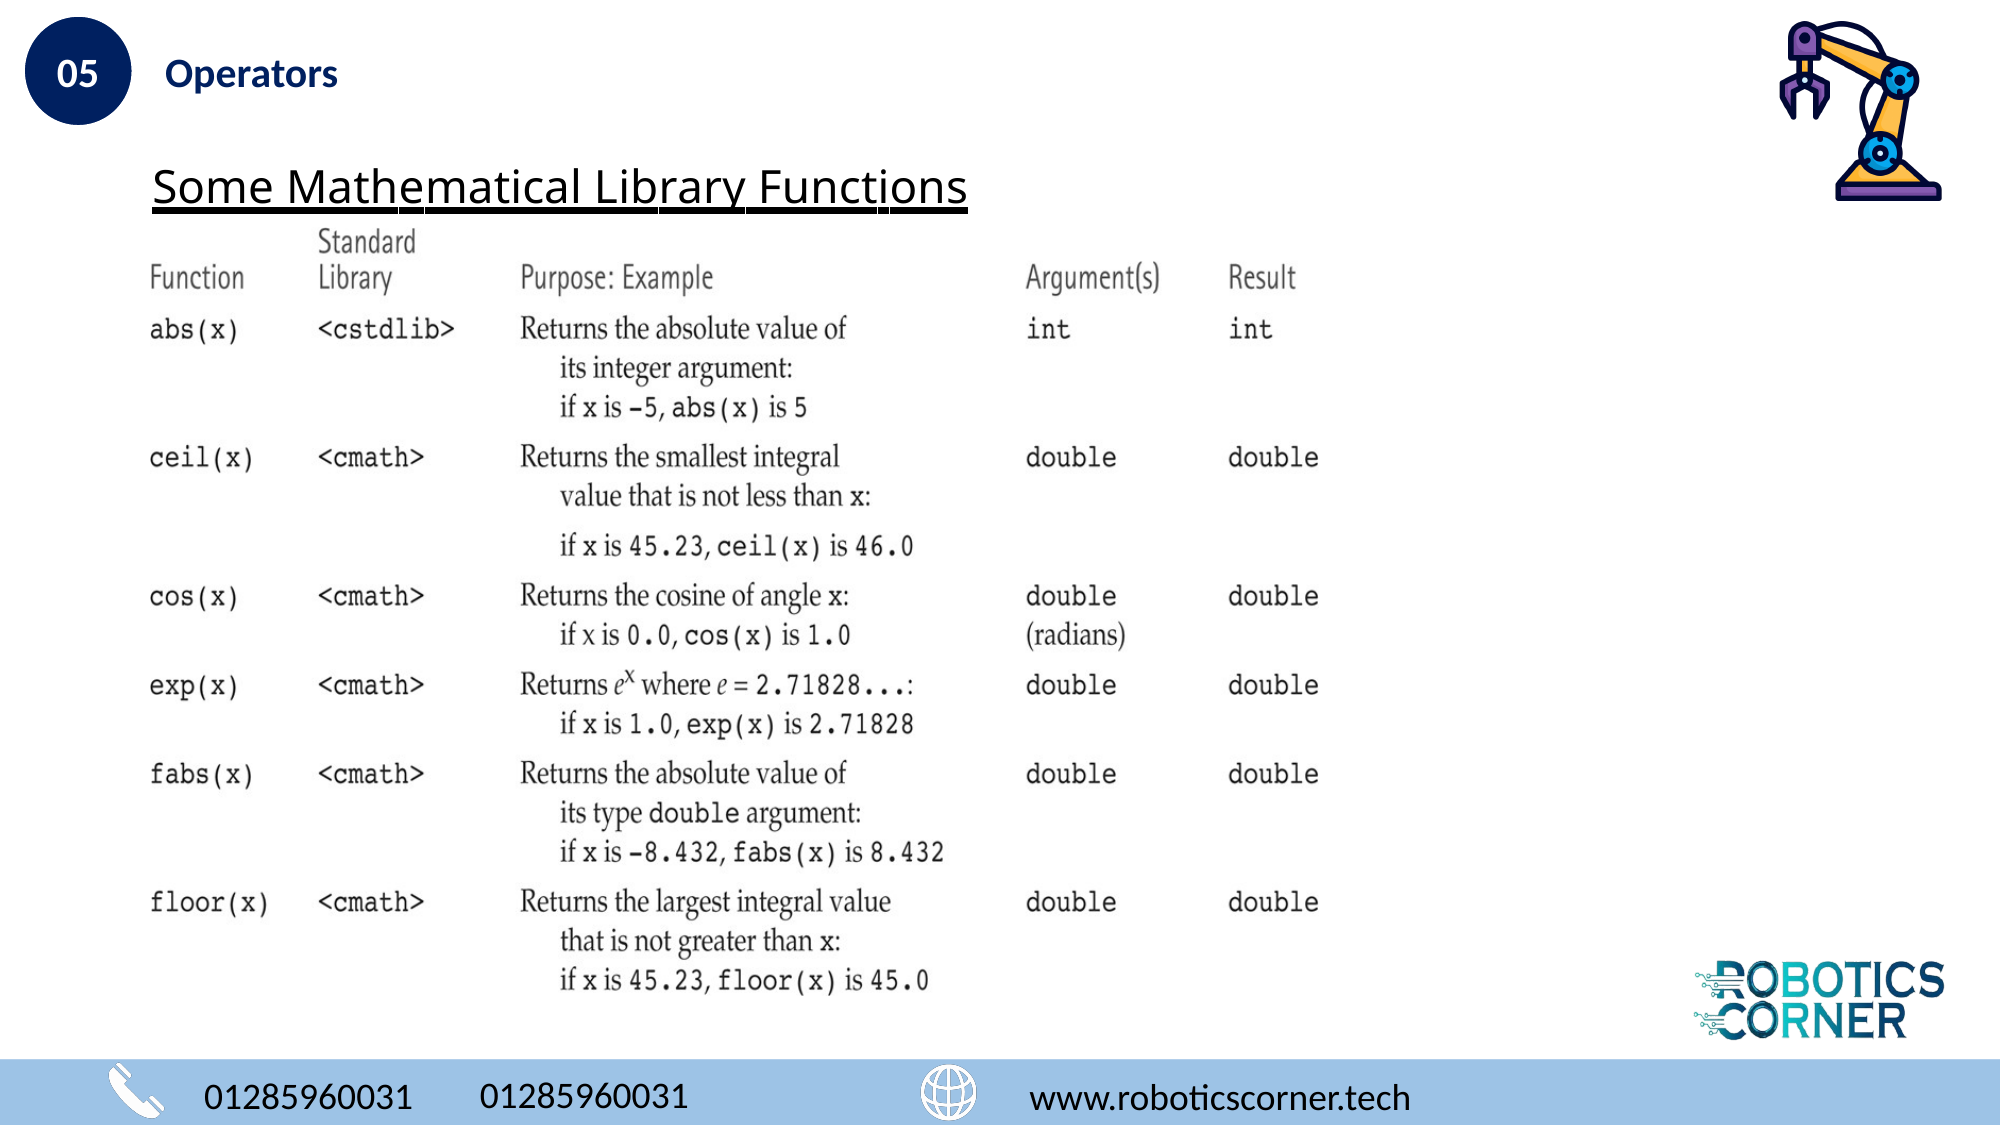

05
Operators
# Some Mathematical Library Functions
01285960031
01285960031
www.roboticscorner.tech